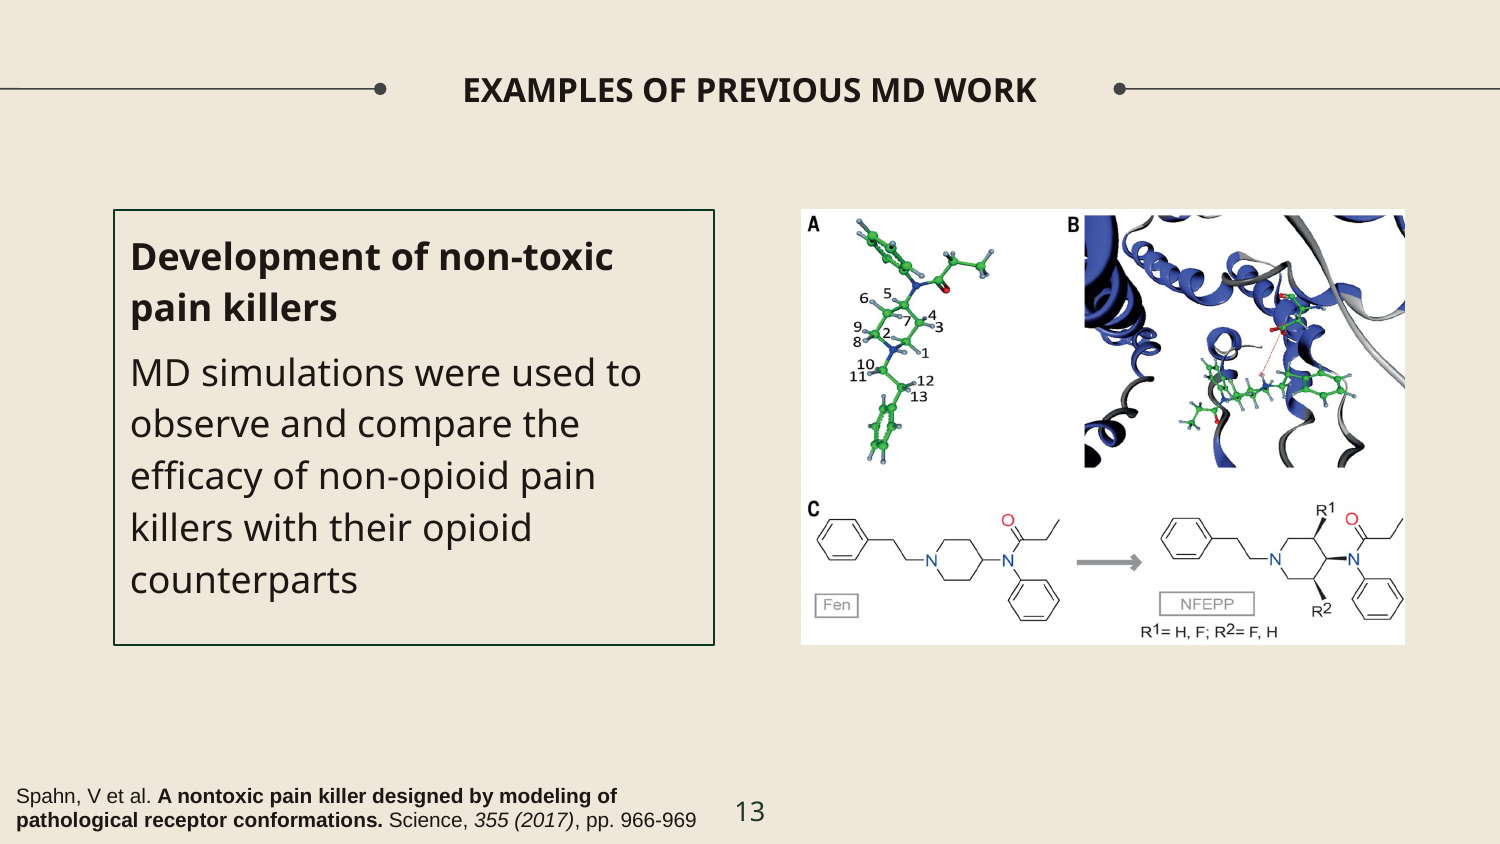

# EXAMPLES OF PREVIOUS MD WORK
Development of non-toxic pain killers
MD simulations were used to observe and compare the efficacy of non-opioid pain killers with their opioid counterparts
Spahn, V et al. A nontoxic pain killer designed by modeling of pathological receptor conformations. Science, 355 (2017), pp. 966-969